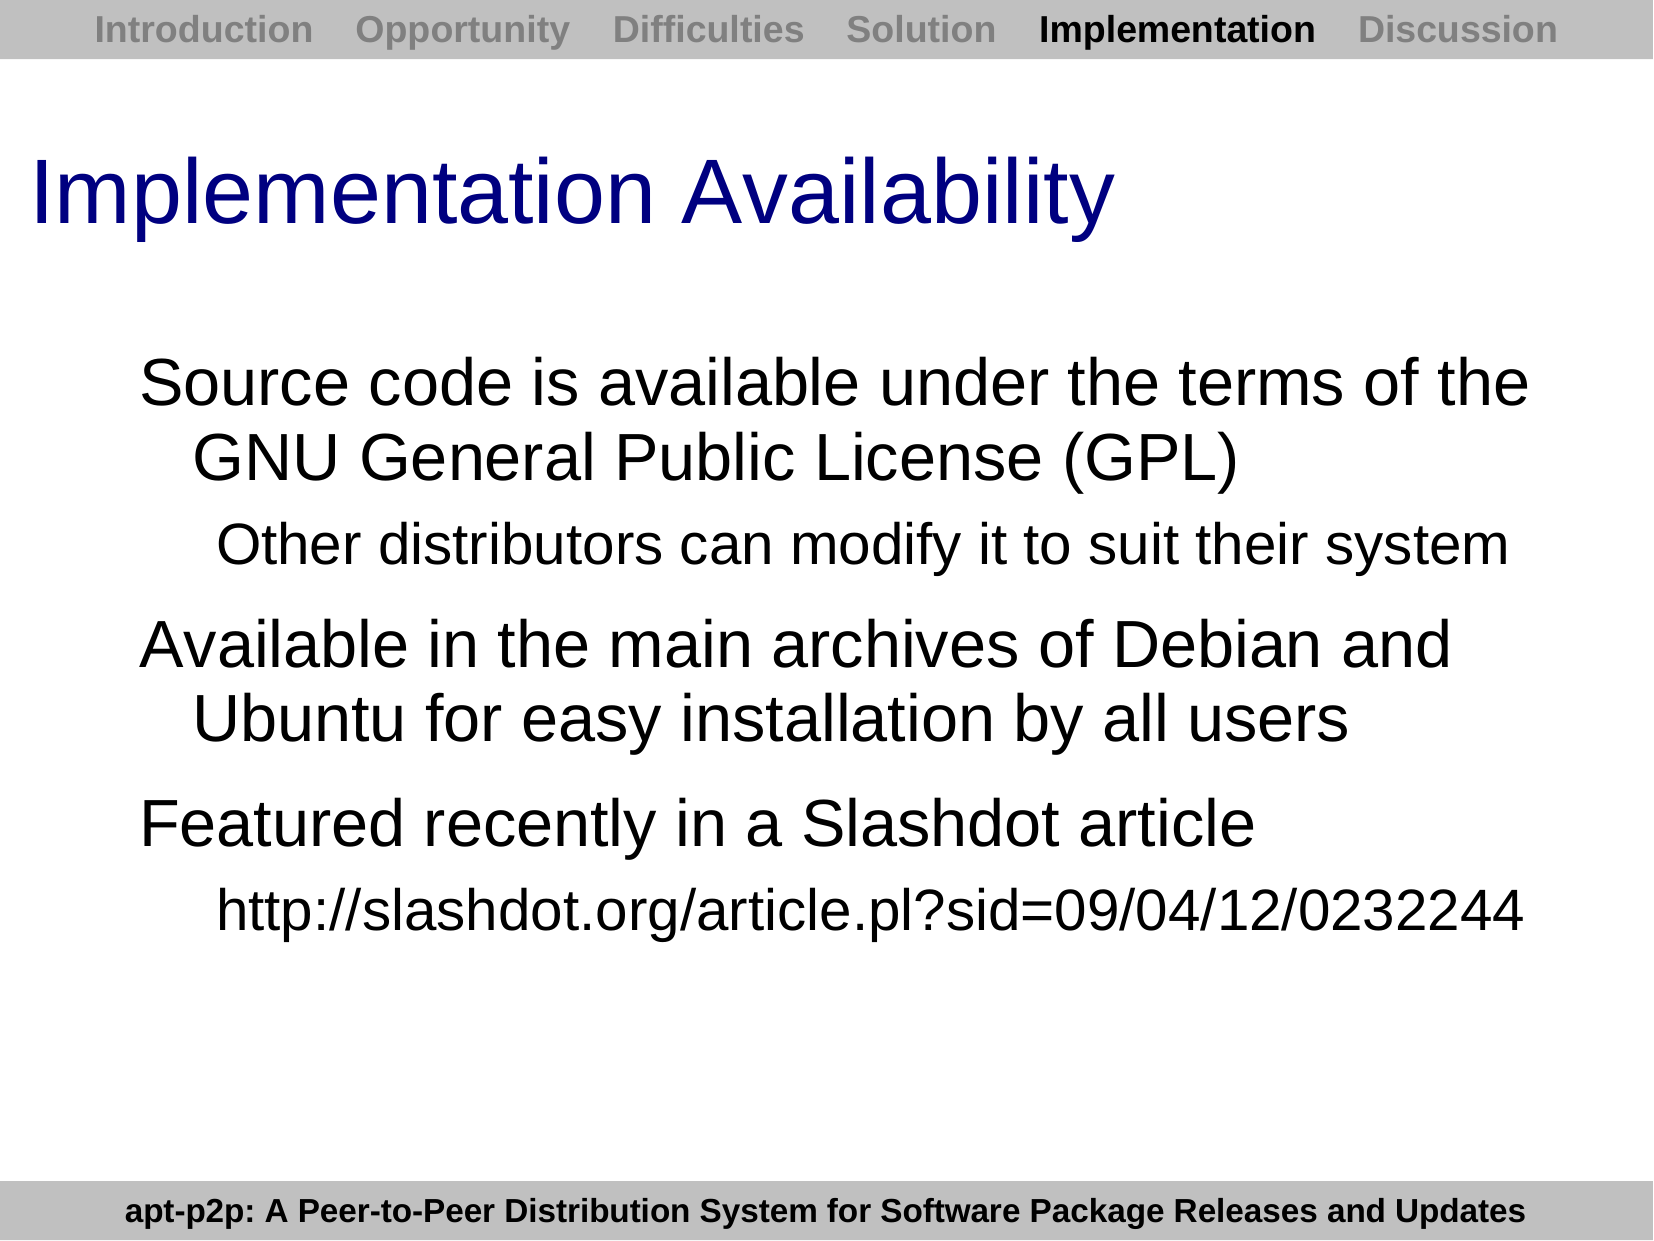

# Implementation Availability
Source code is available under the terms of the GNU General Public License (GPL)
Other distributors can modify it to suit their system
Available in the main archives of Debian and Ubuntu for easy installation by all users
Featured recently in a Slashdot article
http://slashdot.org/article.pl?sid=09/04/12/0232244